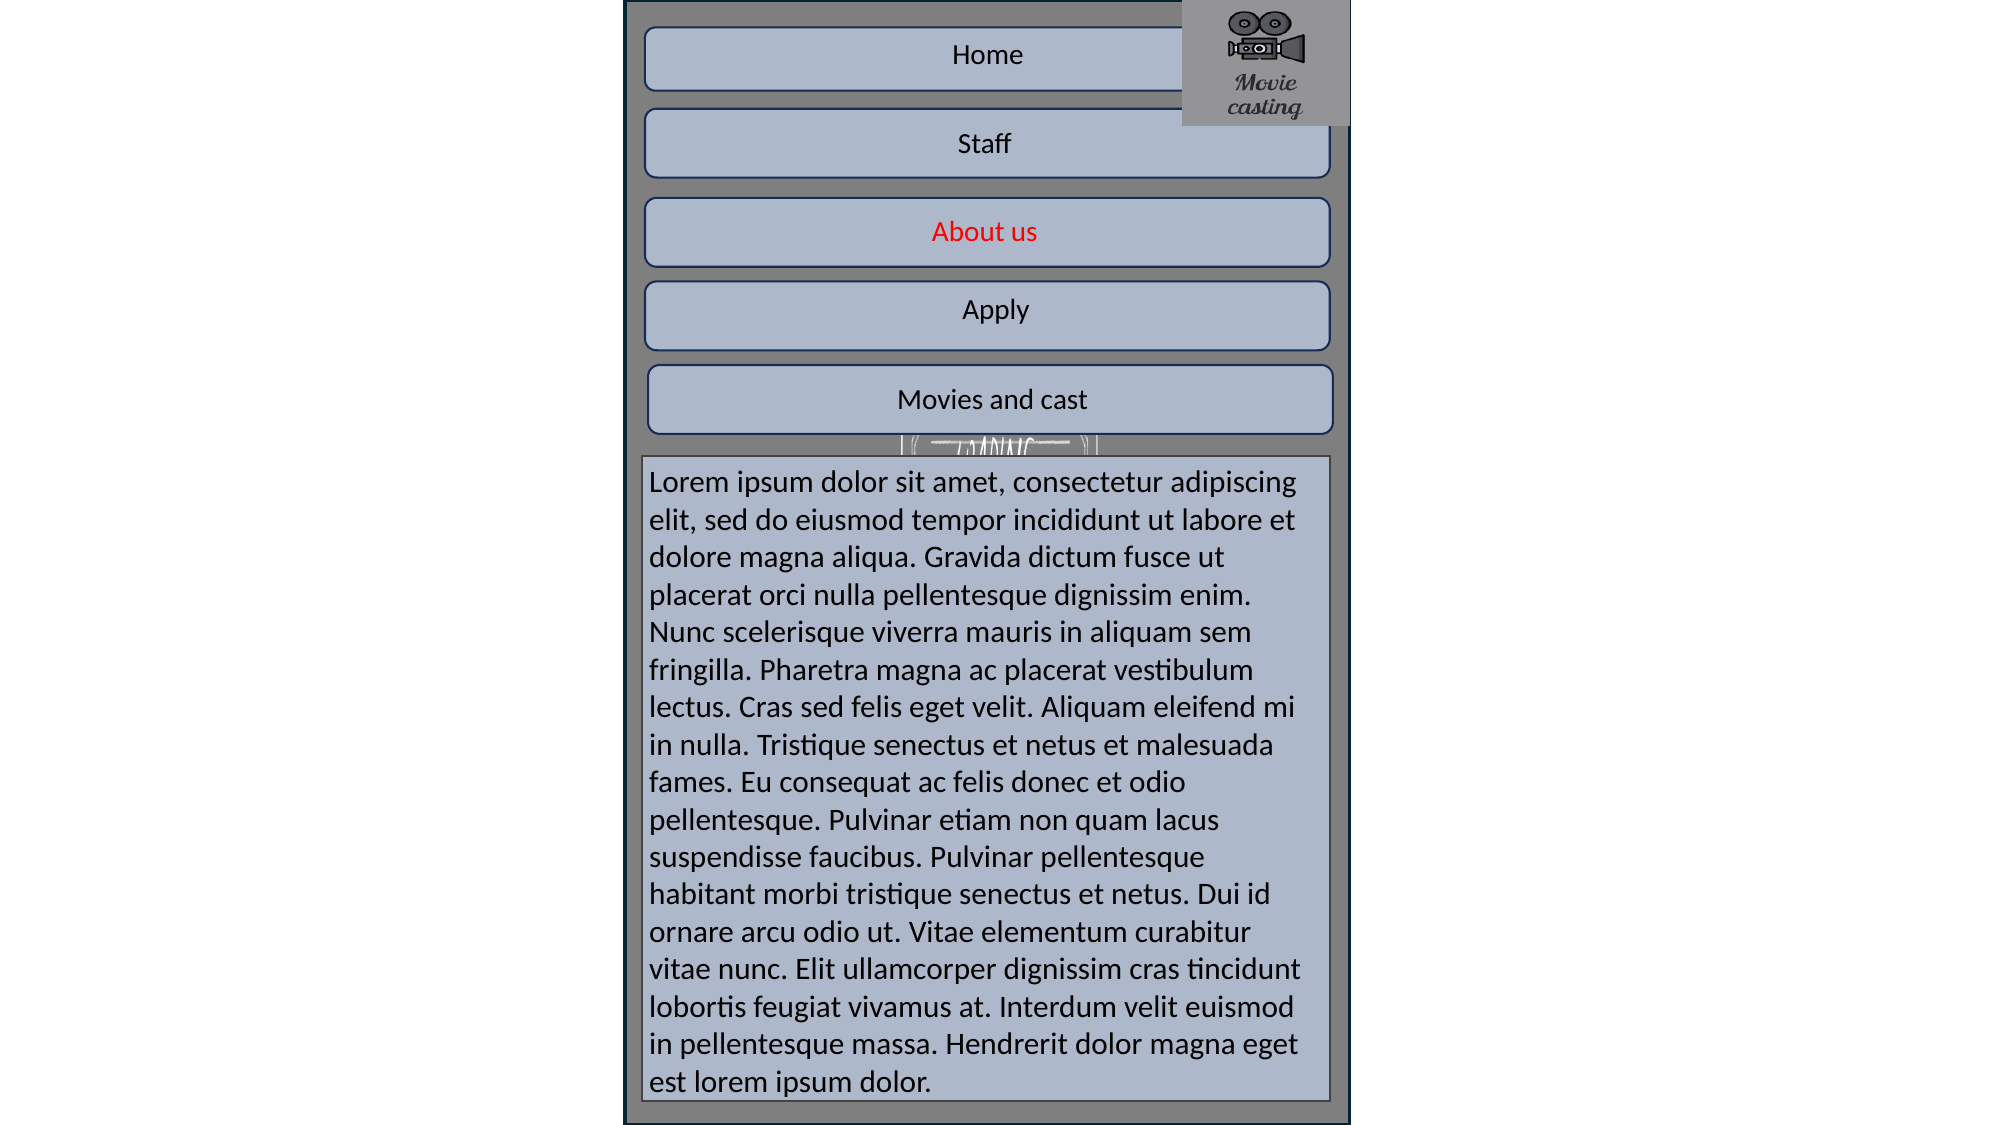

Home
Staff
About us
Apply
Movies and cast
Lorem ipsum dolor sit amet, consectetur adipiscing elit, sed do eiusmod tempor incididunt ut labore et dolore magna aliqua. Gravida dictum fusce ut placerat orci nulla pellentesque dignissim enim. Nunc scelerisque viverra mauris in aliquam sem fringilla. Pharetra magna ac placerat vestibulum lectus. Cras sed felis eget velit. Aliquam eleifend mi in nulla. Tristique senectus et netus et malesuada fames. Eu consequat ac felis donec et odio pellentesque. Pulvinar etiam non quam lacus suspendisse faucibus. Pulvinar pellentesque habitant morbi tristique senectus et netus. Dui id ornare arcu odio ut. Vitae elementum curabitur vitae nunc. Elit ullamcorper dignissim cras tincidunt lobortis feugiat vivamus at. Interdum velit euismod in pellentesque massa. Hendrerit dolor magna eget est lorem ipsum dolor.